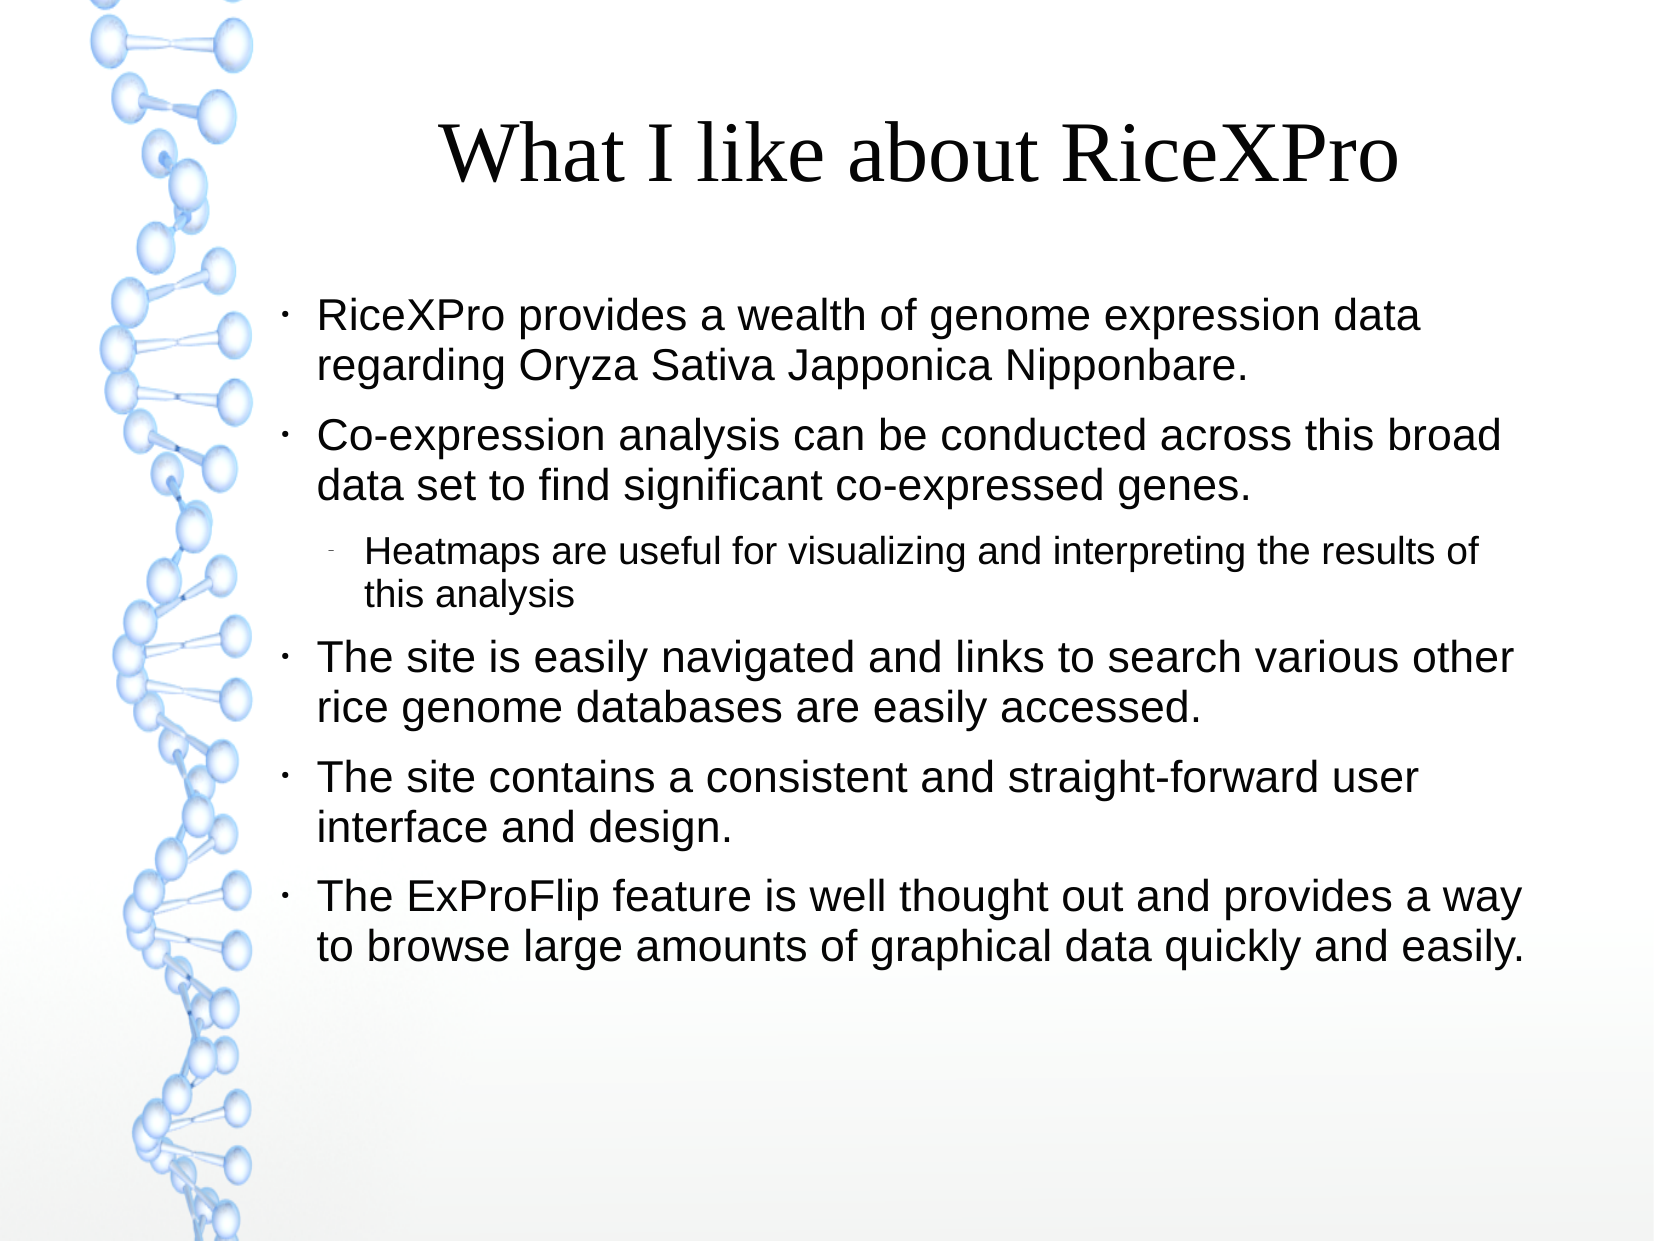

# What I like about RiceXPro
RiceXPro provides a wealth of genome expression data regarding Oryza Sativa Japponica Nipponbare.
Co-expression analysis can be conducted across this broad data set to find significant co-expressed genes.
Heatmaps are useful for visualizing and interpreting the results of this analysis
The site is easily navigated and links to search various other rice genome databases are easily accessed.
The site contains a consistent and straight-forward user interface and design.
The ExProFlip feature is well thought out and provides a way to browse large amounts of graphical data quickly and easily.